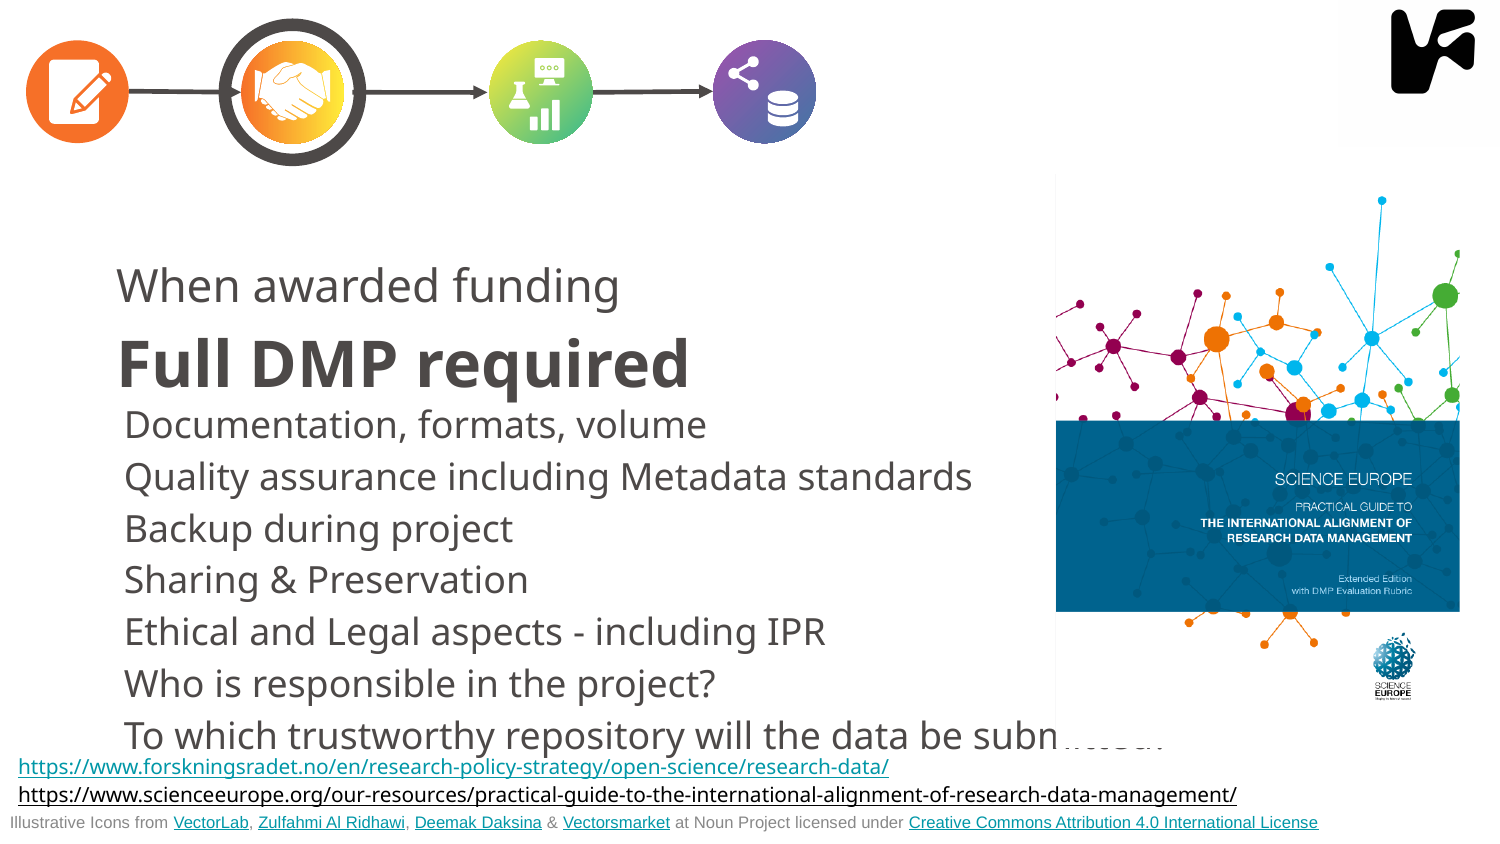

When awarded funding
Full DMP required
Documentation, formats, volume
Quality assurance including Metadata standards
Backup during project
Sharing & Preservation
Ethical and Legal aspects - including IPR
Who is responsible in the project?
To which trustworthy repository will the data be submitted?
https://www.forskningsradet.no/en/research-policy-strategy/open-science/research-data/ https://www.scienceeurope.org/our-resources/practical-guide-to-the-international-alignment-of-research-data-management/
Illustrative Icons from VectorLab, Zulfahmi Al Ridhawi, Deemak Daksina & Vectorsmarket at Noun Project licensed under Creative Commons Attribution 4.0 International License